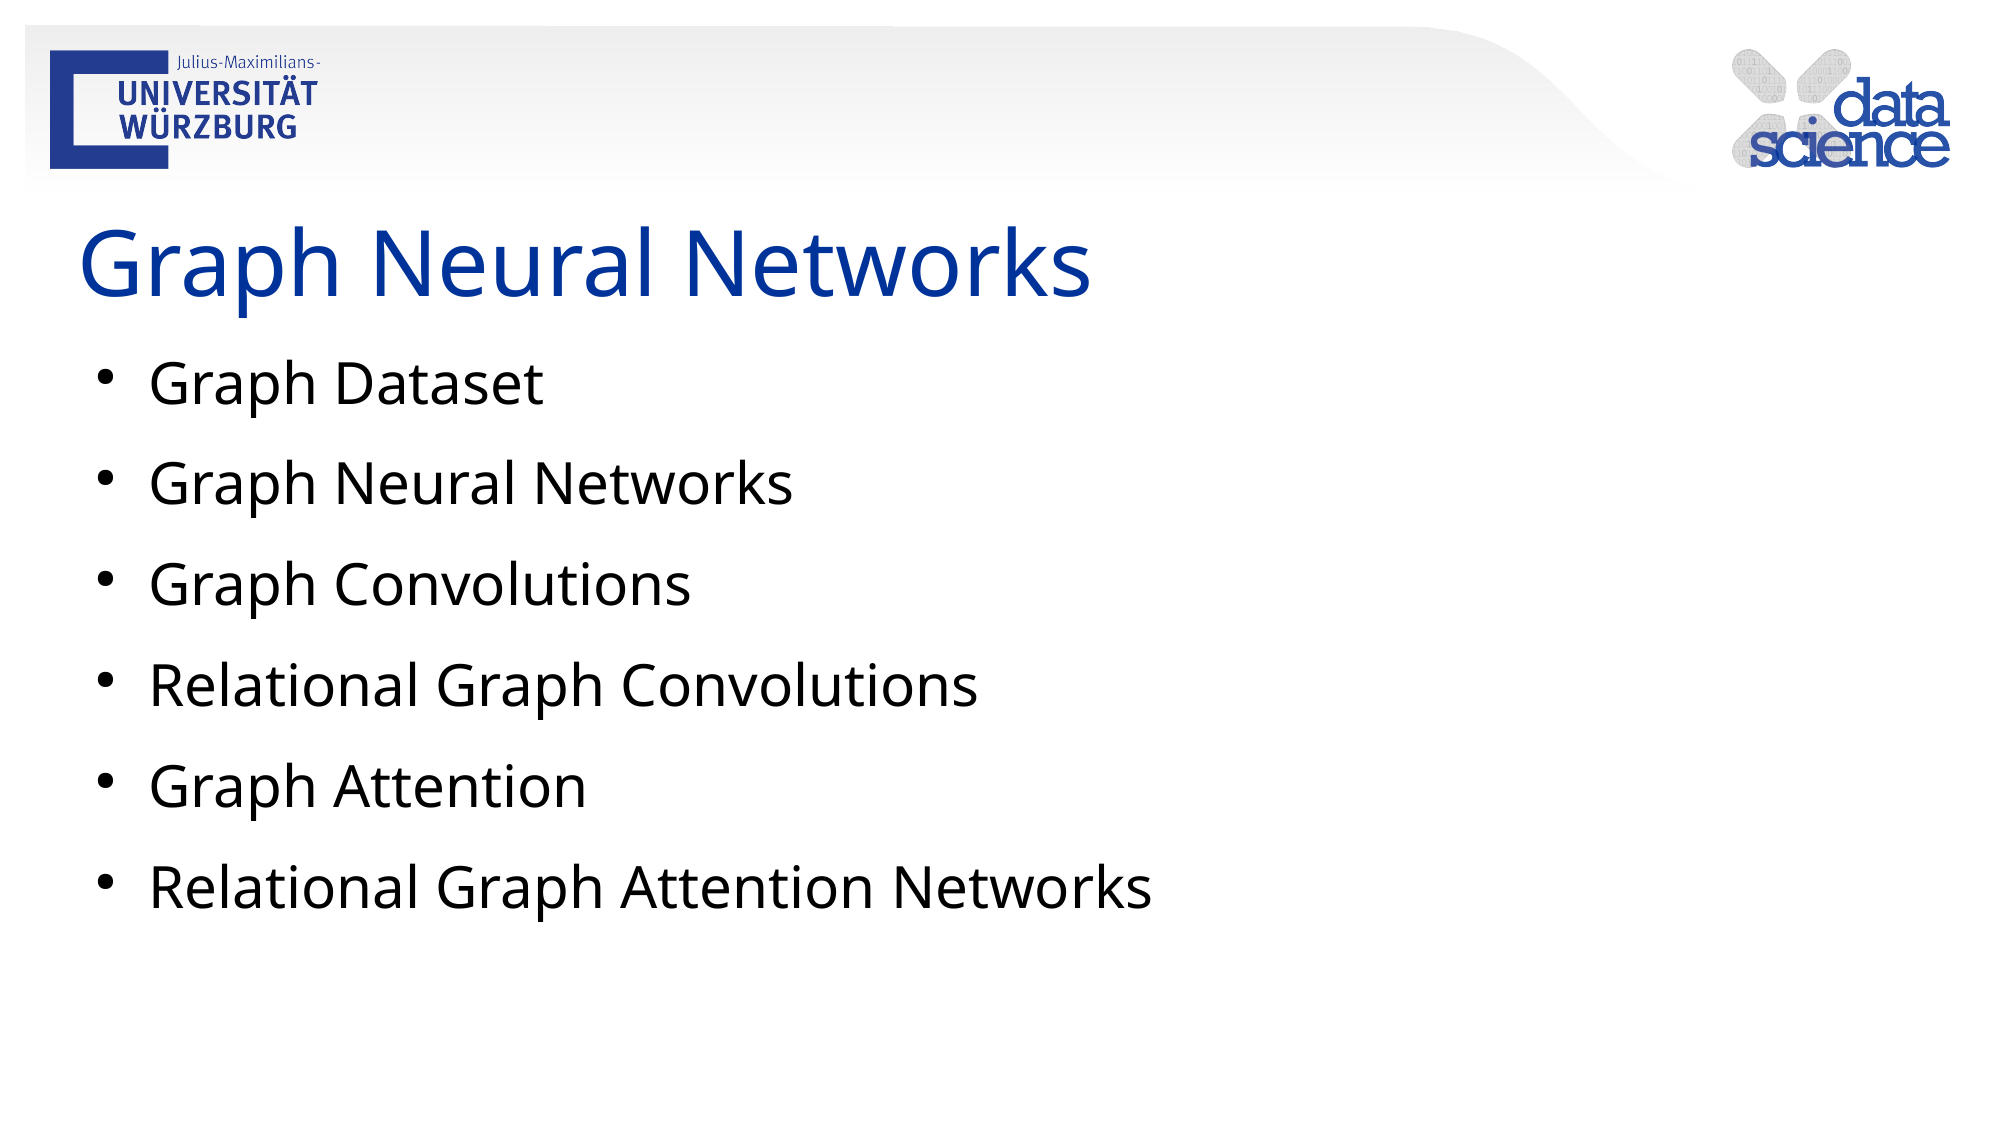

# Graph Neural Networks
Graph Dataset
Graph Neural Networks
Graph Convolutions
Relational Graph Convolutions
Graph Attention
Relational Graph Attention Networks